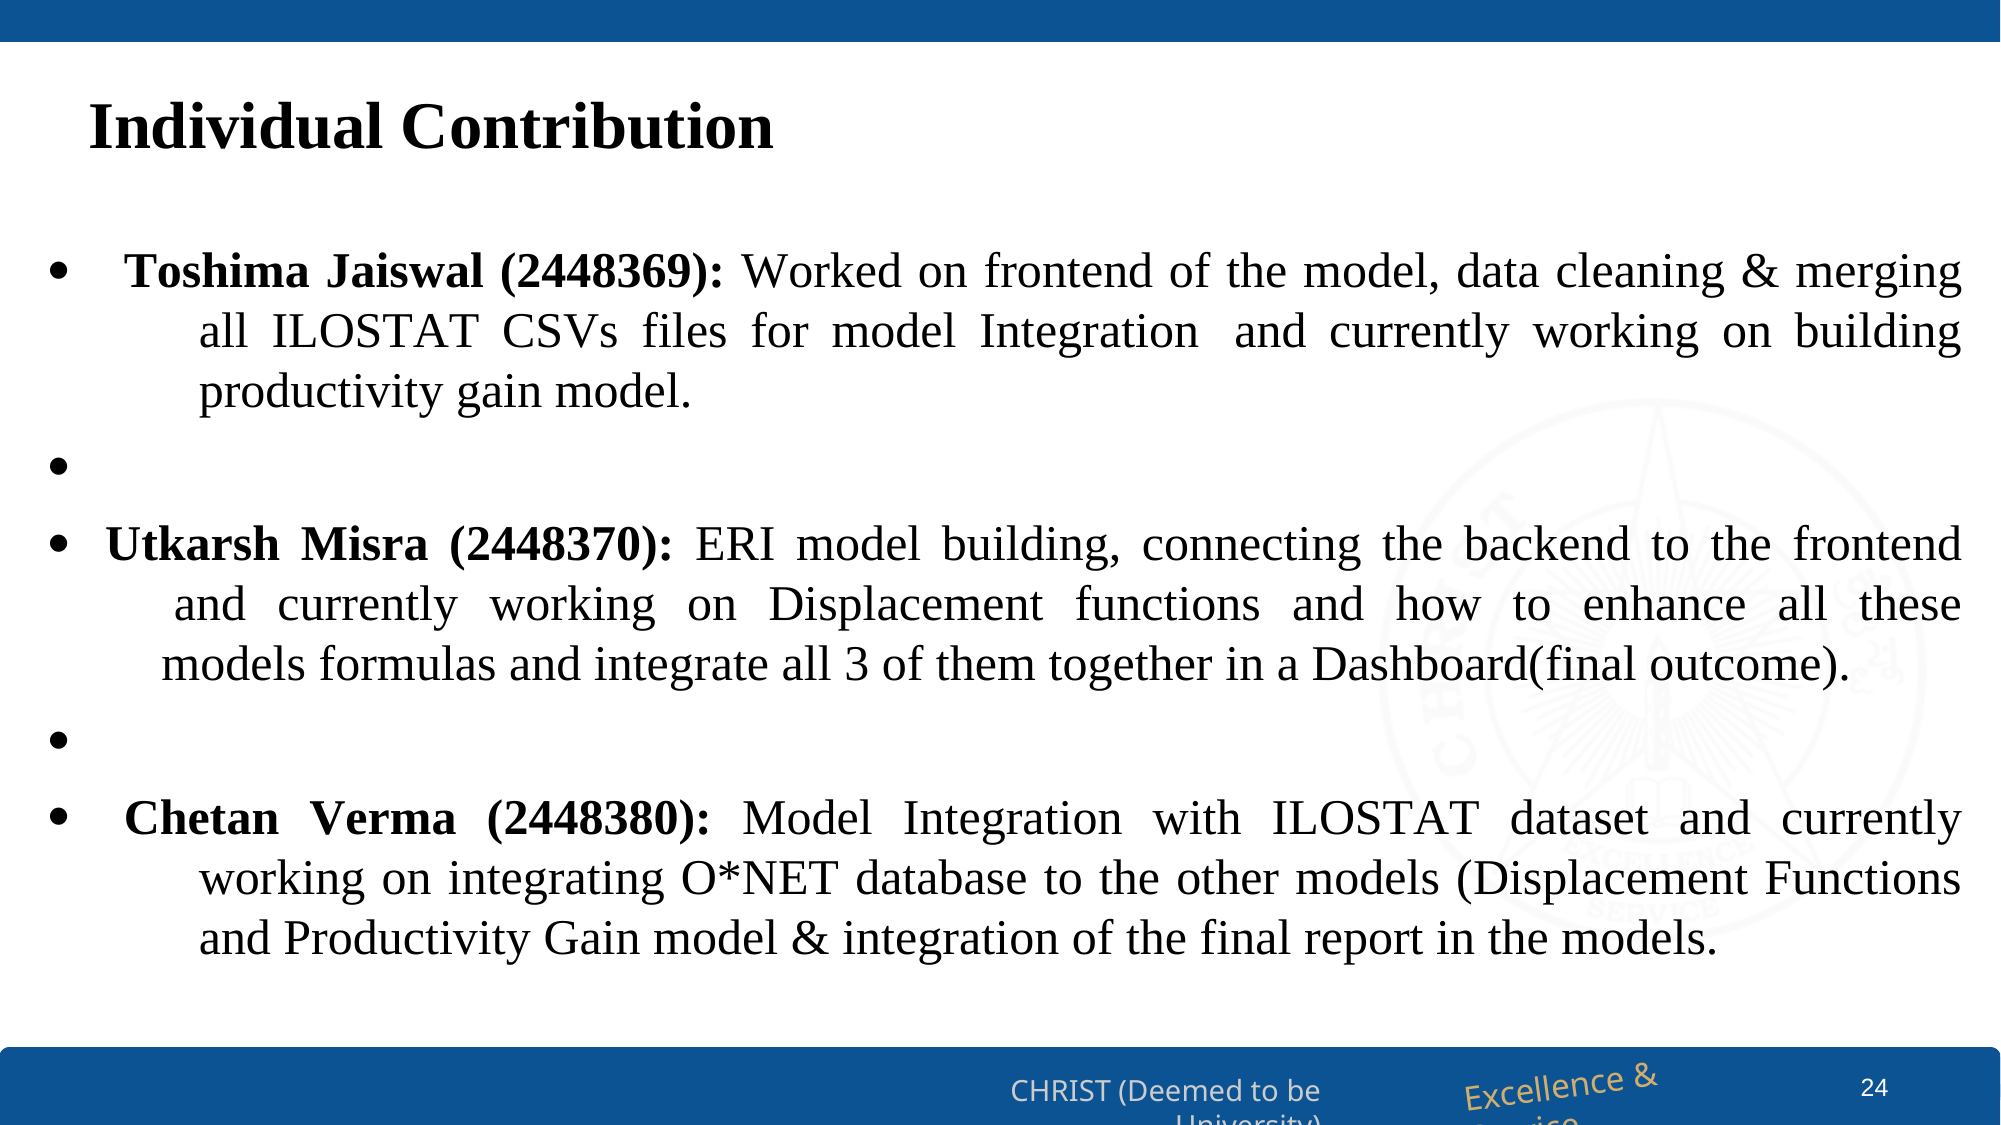

# Individual Contribution
Toshima Jaiswal (2448369): Worked on frontend of the model, data cleaning & merging all ILOSTAT CSVs files for model Integration  and currently working on building productivity gain model.
Utkarsh Misra (2448370): ERI model building, connecting the backend to the frontend  and currently working on Displacement functions and how to enhance all these models formulas and integrate all 3 of them together in a Dashboard(final outcome).
Chetan Verma (2448380): Model Integration with ILOSTAT dataset and currently working on integrating O*NET database to the other models (Displacement Functions and Productivity Gain model & integration of the final report in the models.